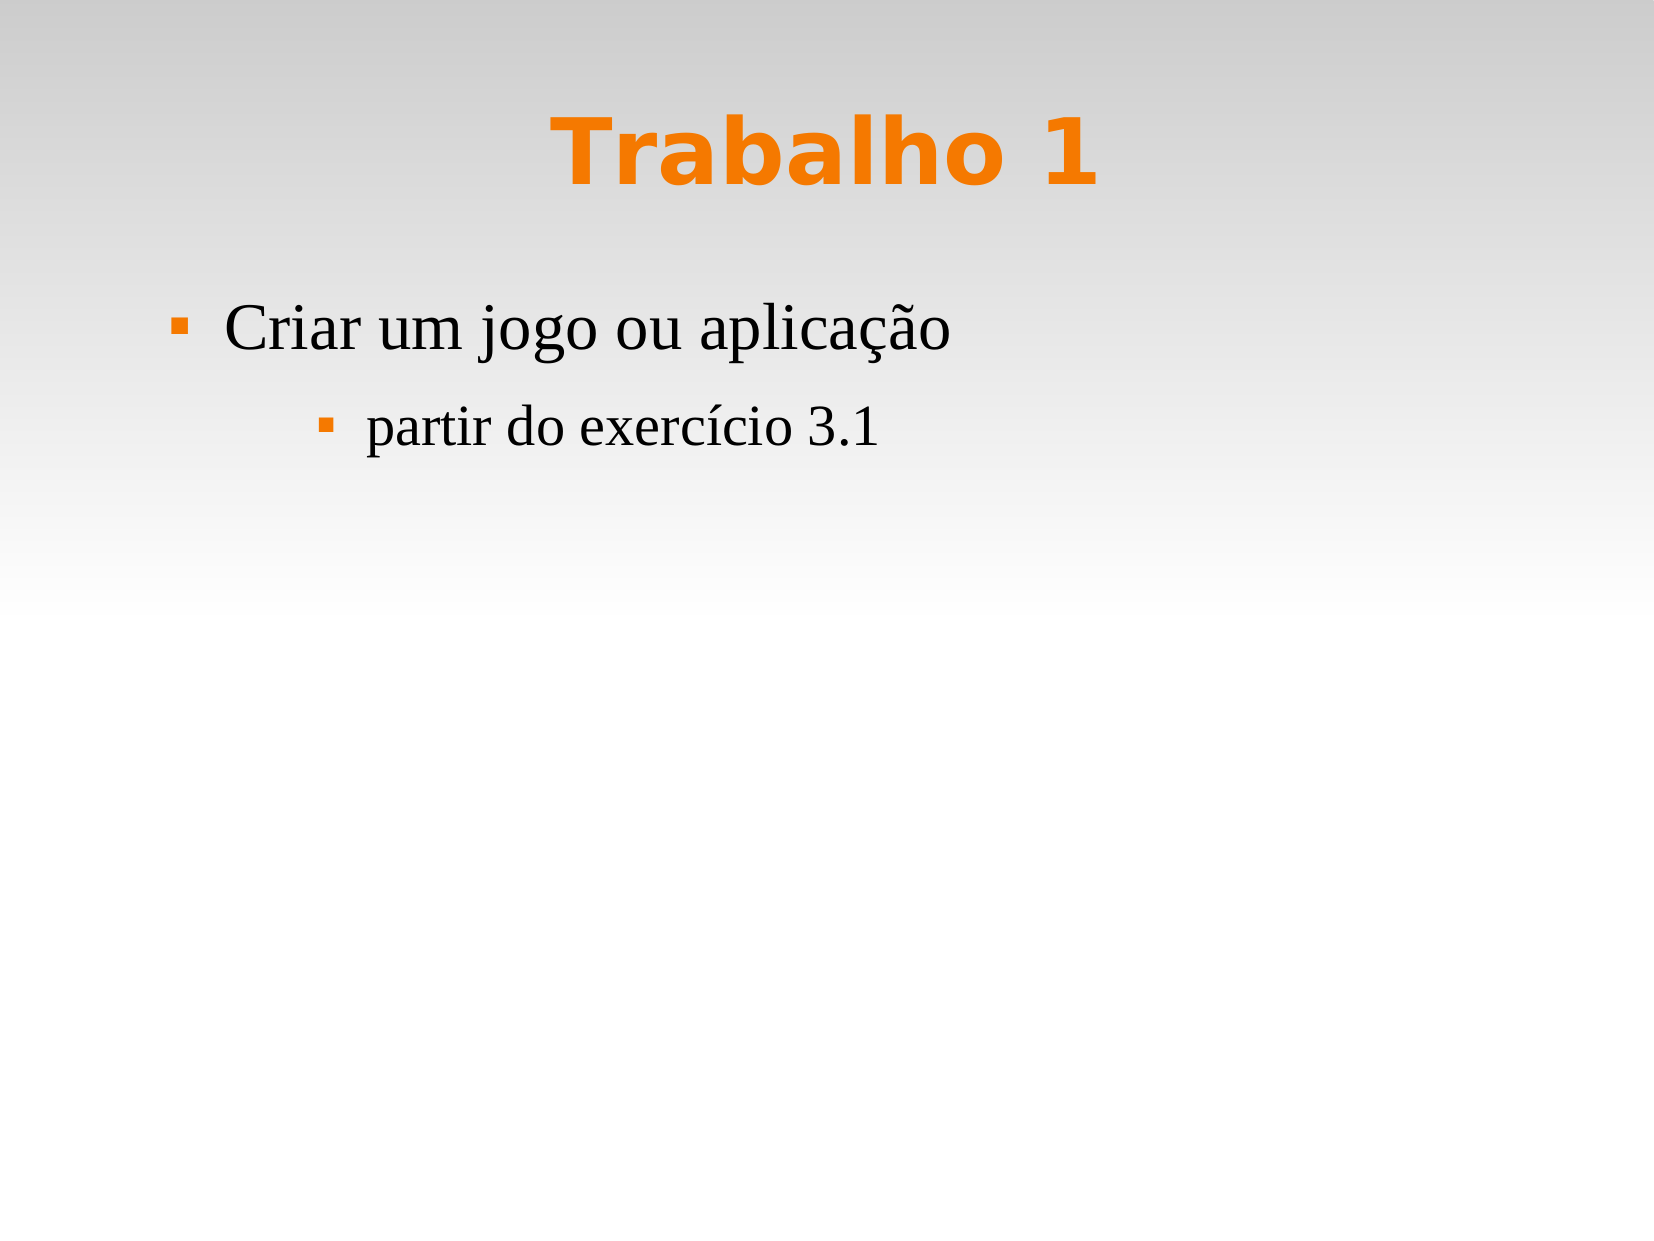

# Trabalho 1
Criar um jogo ou aplicação
partir do exercício 3.1